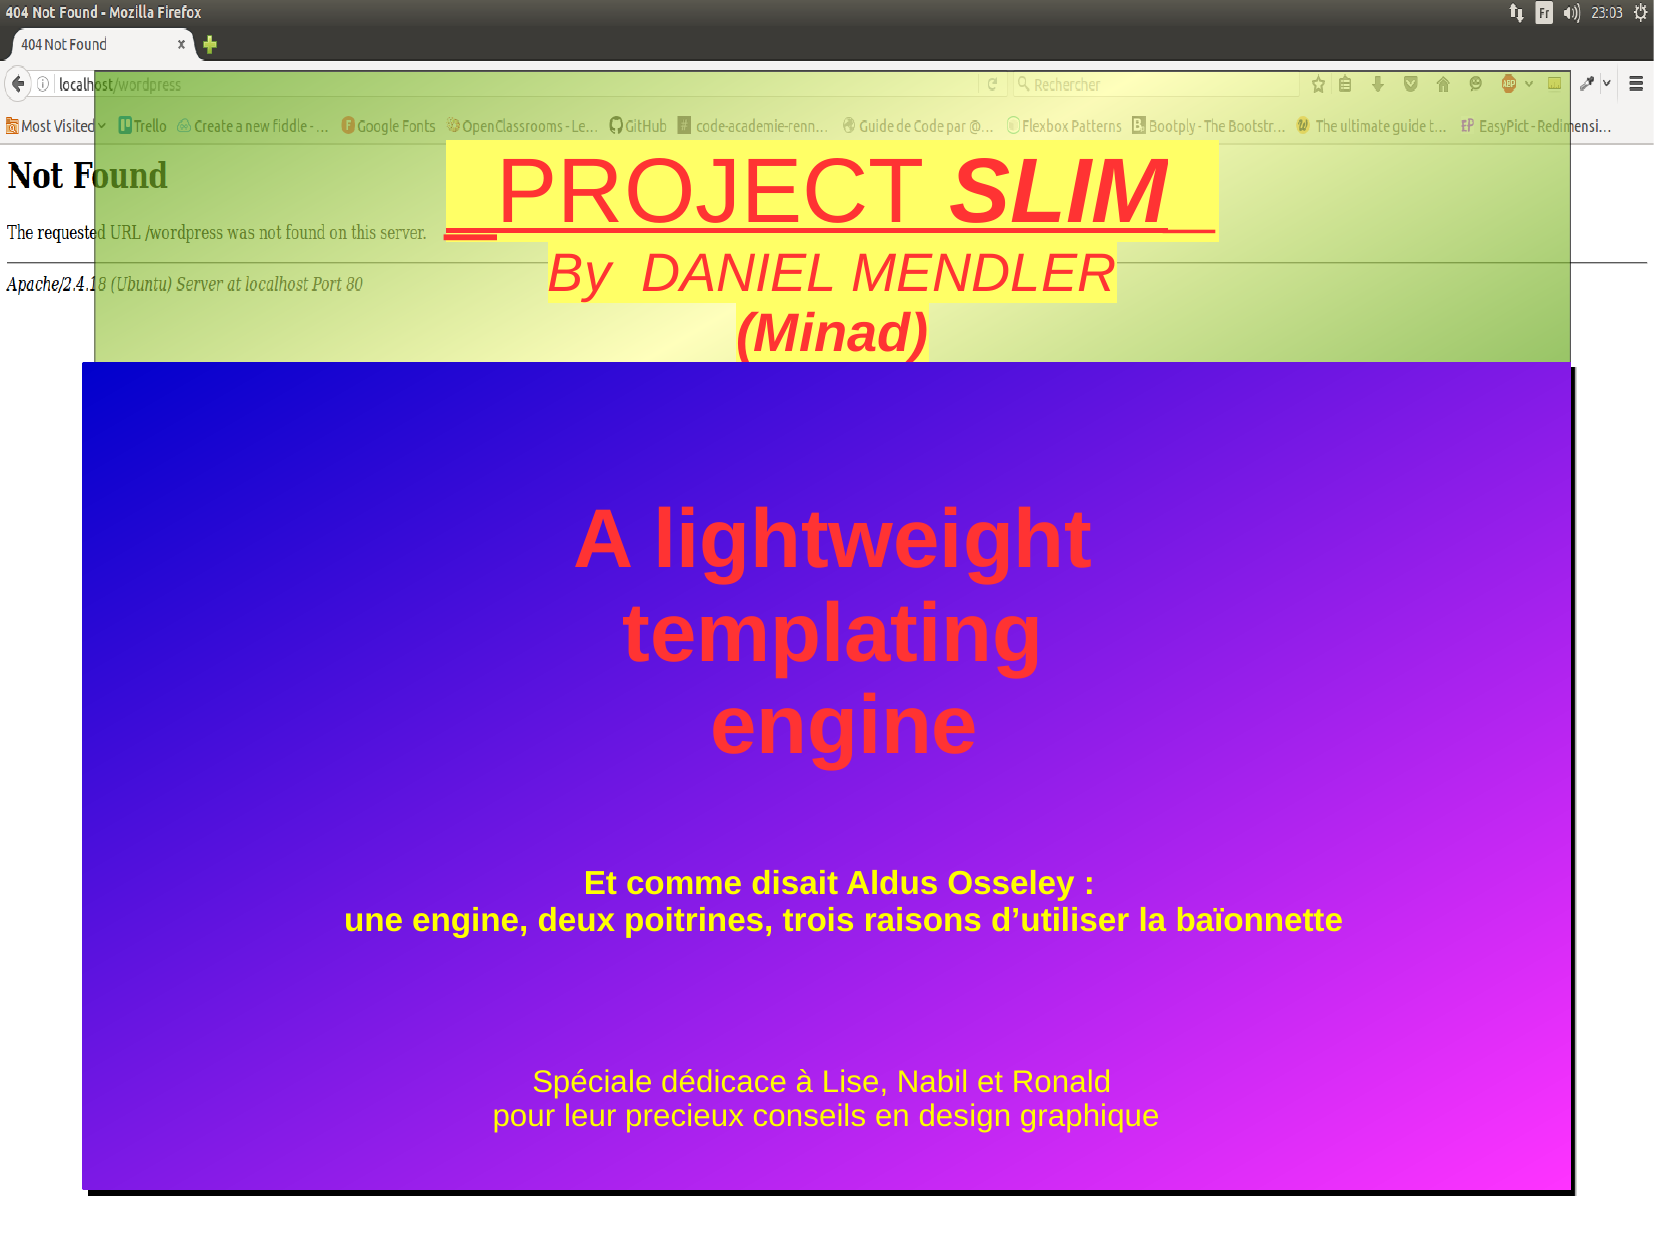

# _PROJECT SLIM_ By DANIEL MENDLER (Minad)
A lightweight
templating
engine
Et comme disait Aldus Osseley :
une engine, deux poitrines, trois raisons d’utiliser la baïonnette
Spéciale dédicace à Lise, Nabil et Ronald
pour leur precieux conseils en design graphique